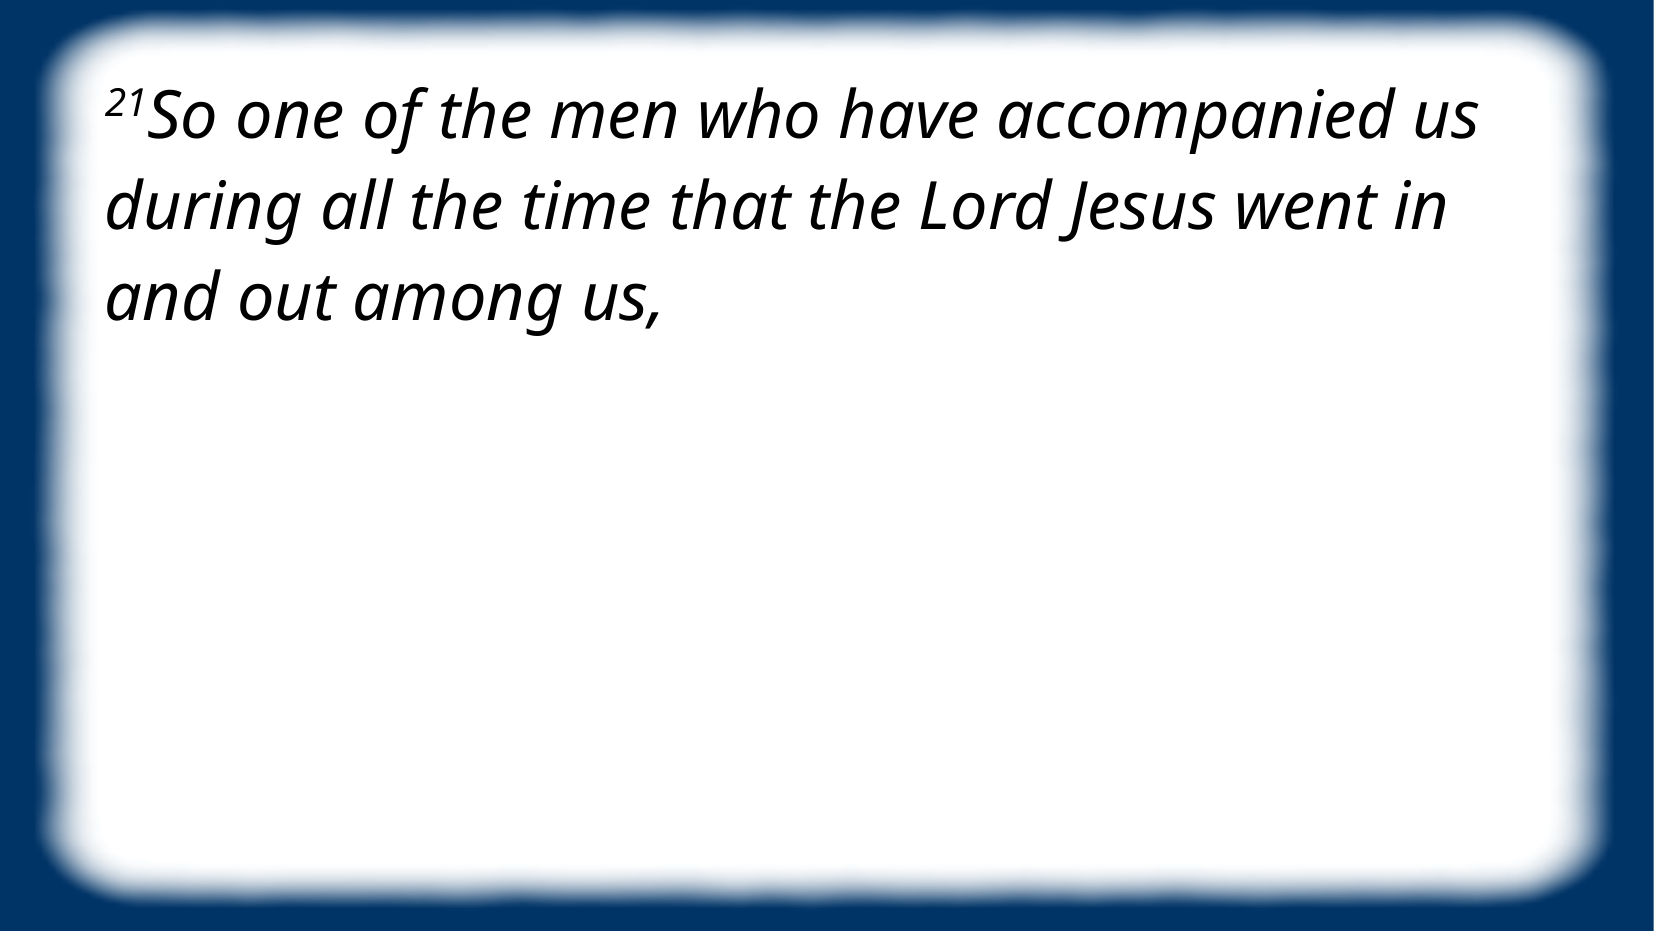

21So one of the men who have accompanied us during all the time that the Lord Jesus went in and out among us,